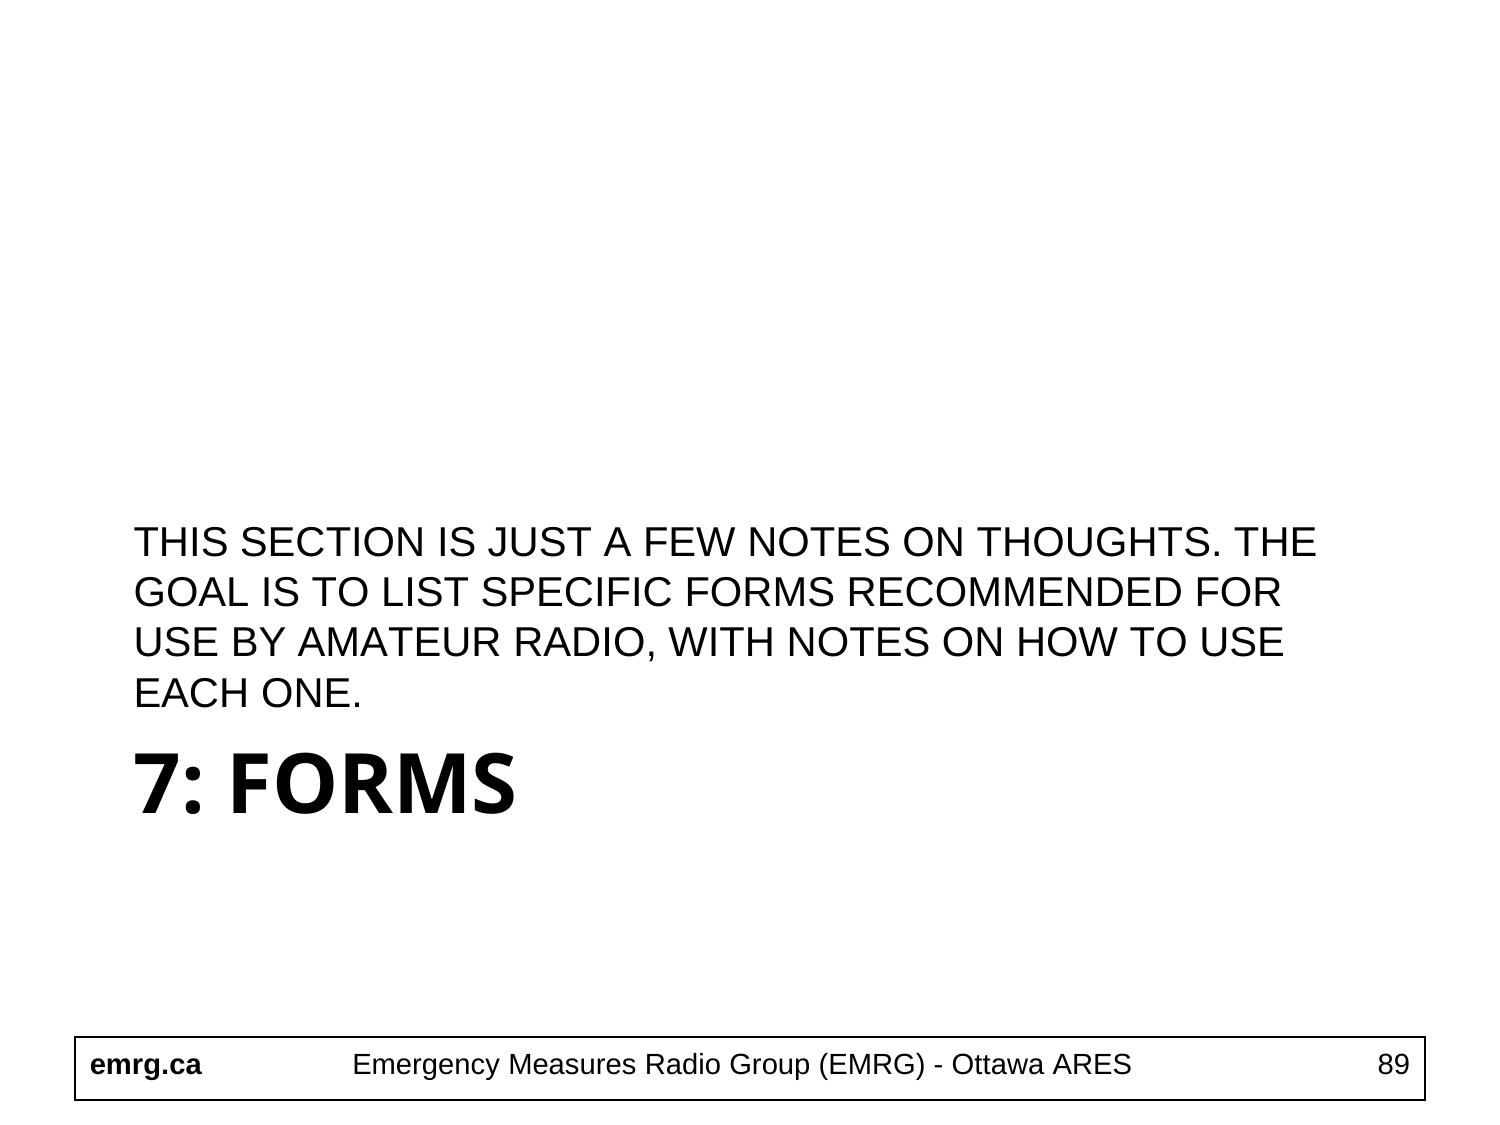

THIS SECTION IS JUST A FEW NOTES ON THOUGHTS. THE GOAL IS TO LIST SPECIFIC FORMS RECOMMENDED FOR USE BY AMATEUR RADIO, WITH NOTES ON HOW TO USE EACH ONE.
# 7: FORMS
Emergency Measures Radio Group (EMRG) - Ottawa ARES